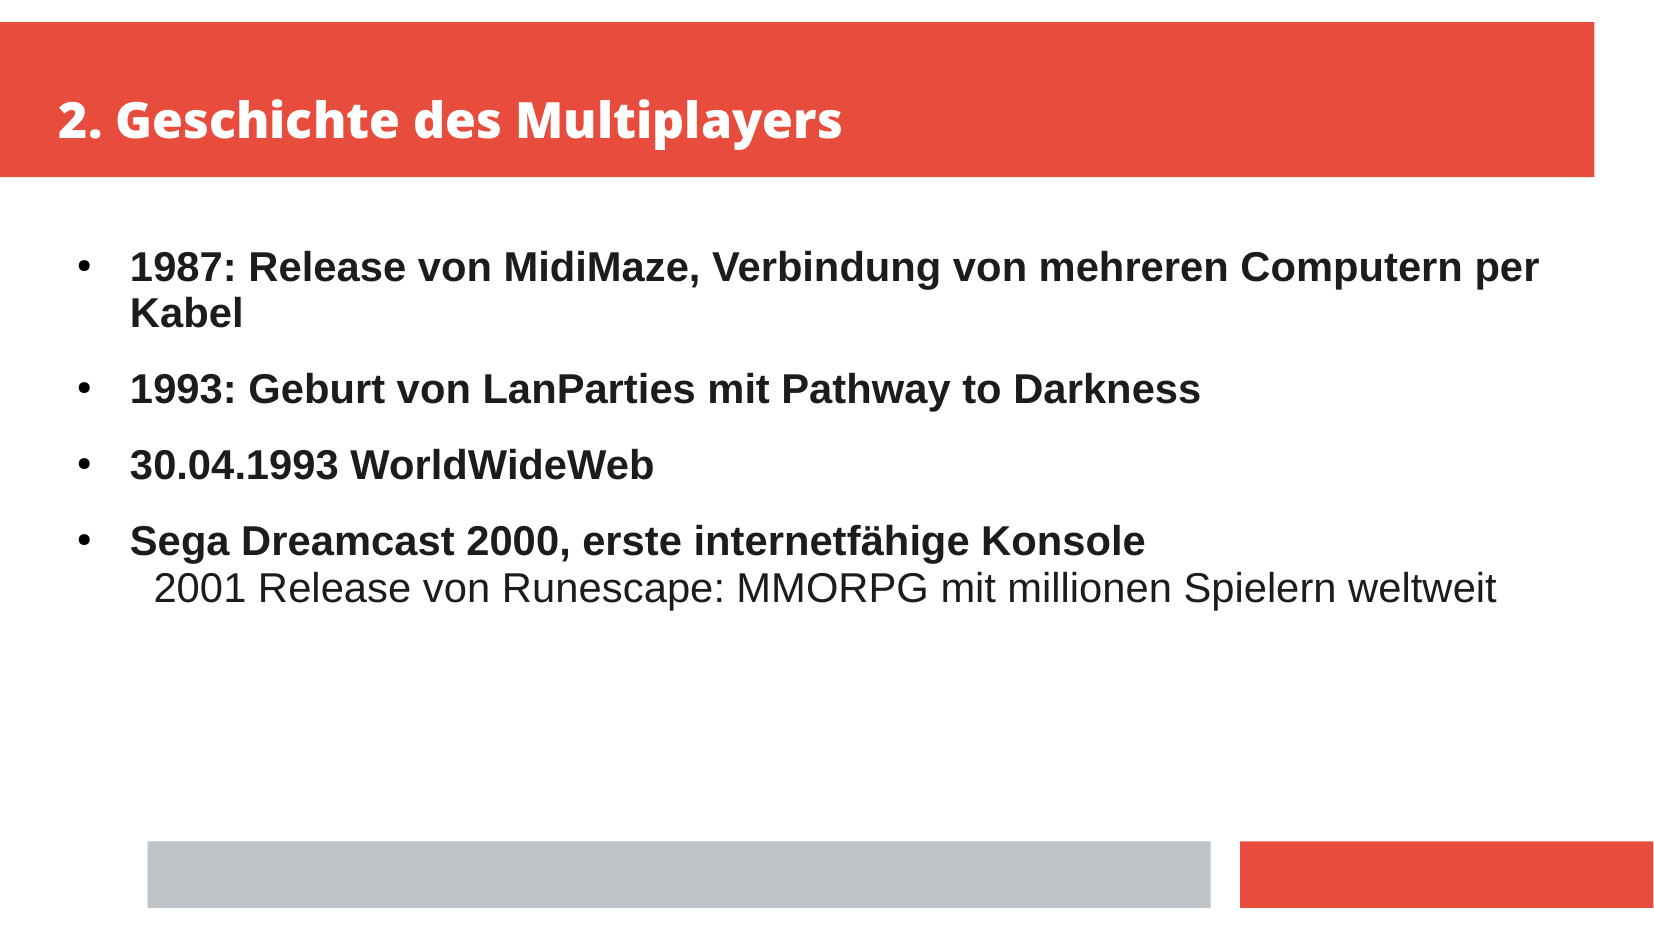

2. Geschichte des Multiplayers
# 1987: Release von MidiMaze, Verbindung von mehreren Computern per Kabel
1993: Geburt von LanParties mit Pathway to Darkness
30.04.1993 WorldWideWeb
Sega Dreamcast 2000, erste internetfähige Konsole
2001 Release von Runescape: MMORPG mit millionen Spielern weltweit